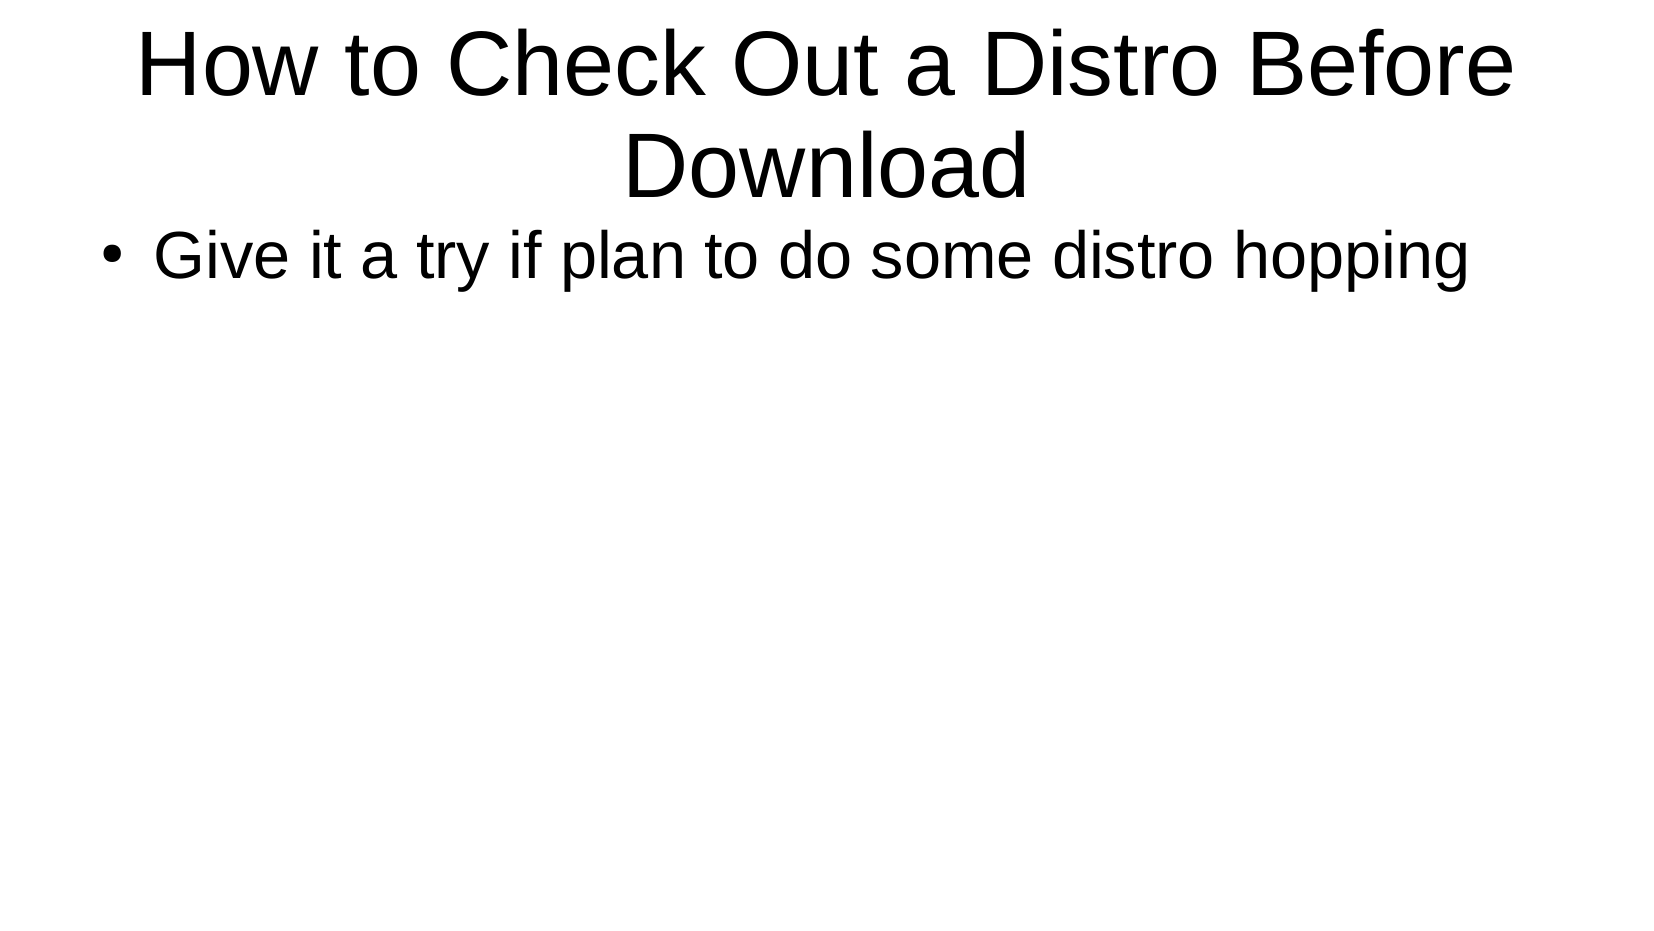

# How to Check Out a Distro Before Download
Give it a try if plan to do some distro hopping